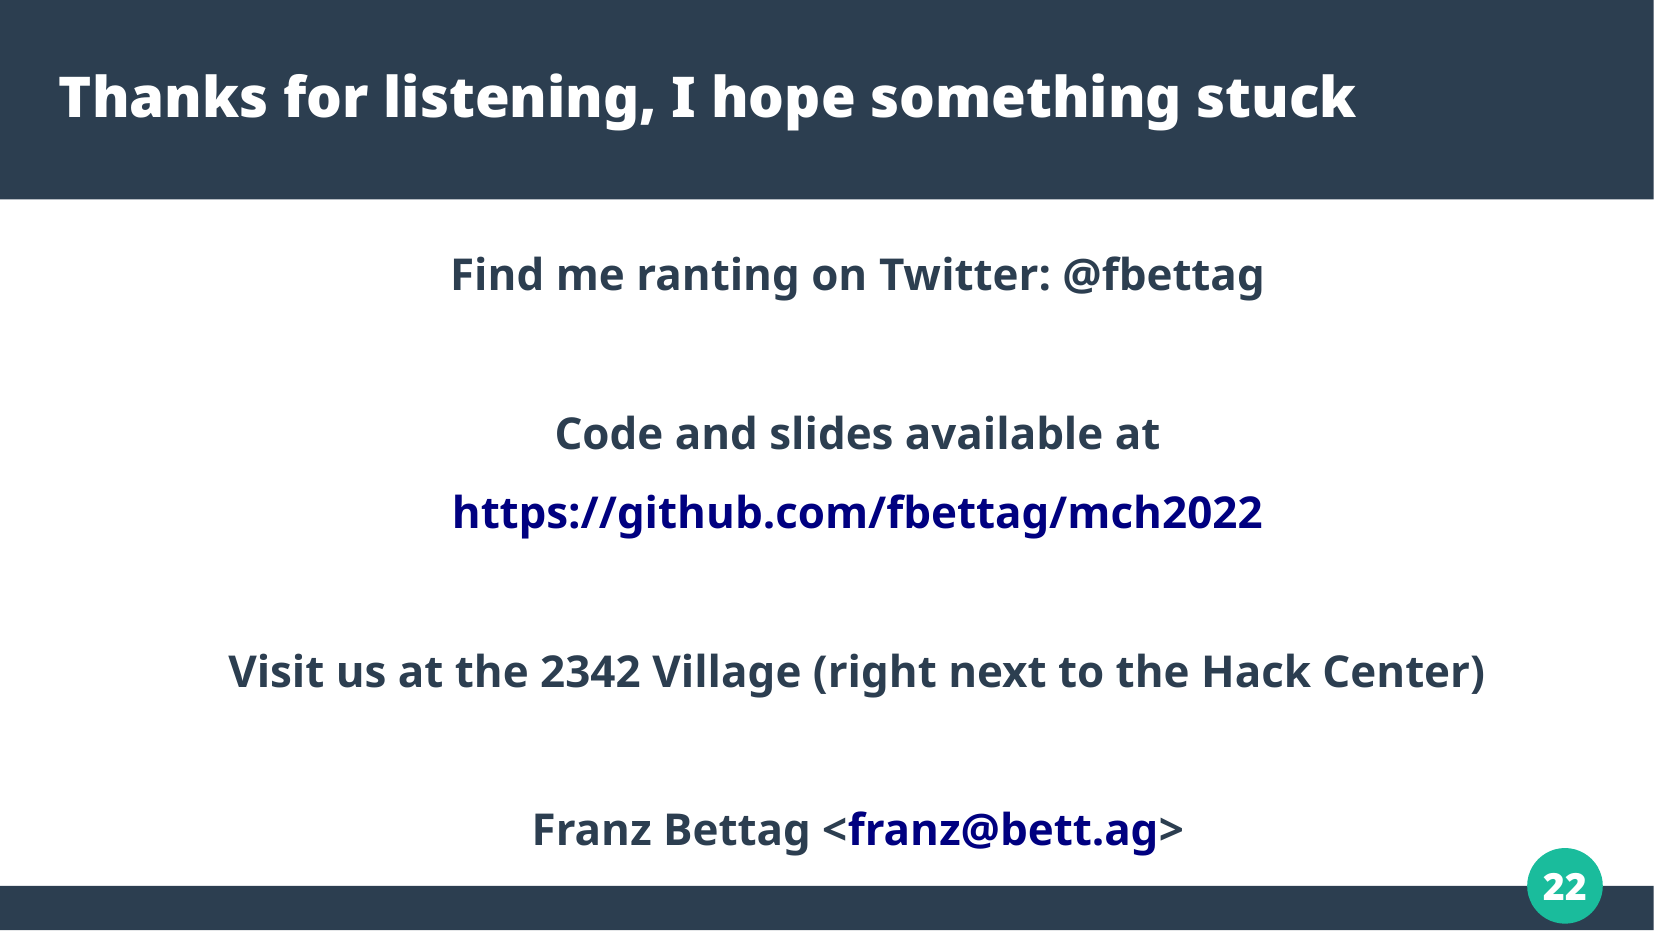

# Thanks for listening, I hope something stuck
Find me ranting on Twitter: @fbettag
Code and slides available at
https://github.com/fbettag/mch2022
Visit us at the 2342 Village (right next to the Hack Center)
Franz Bettag <franz@bett.ag>